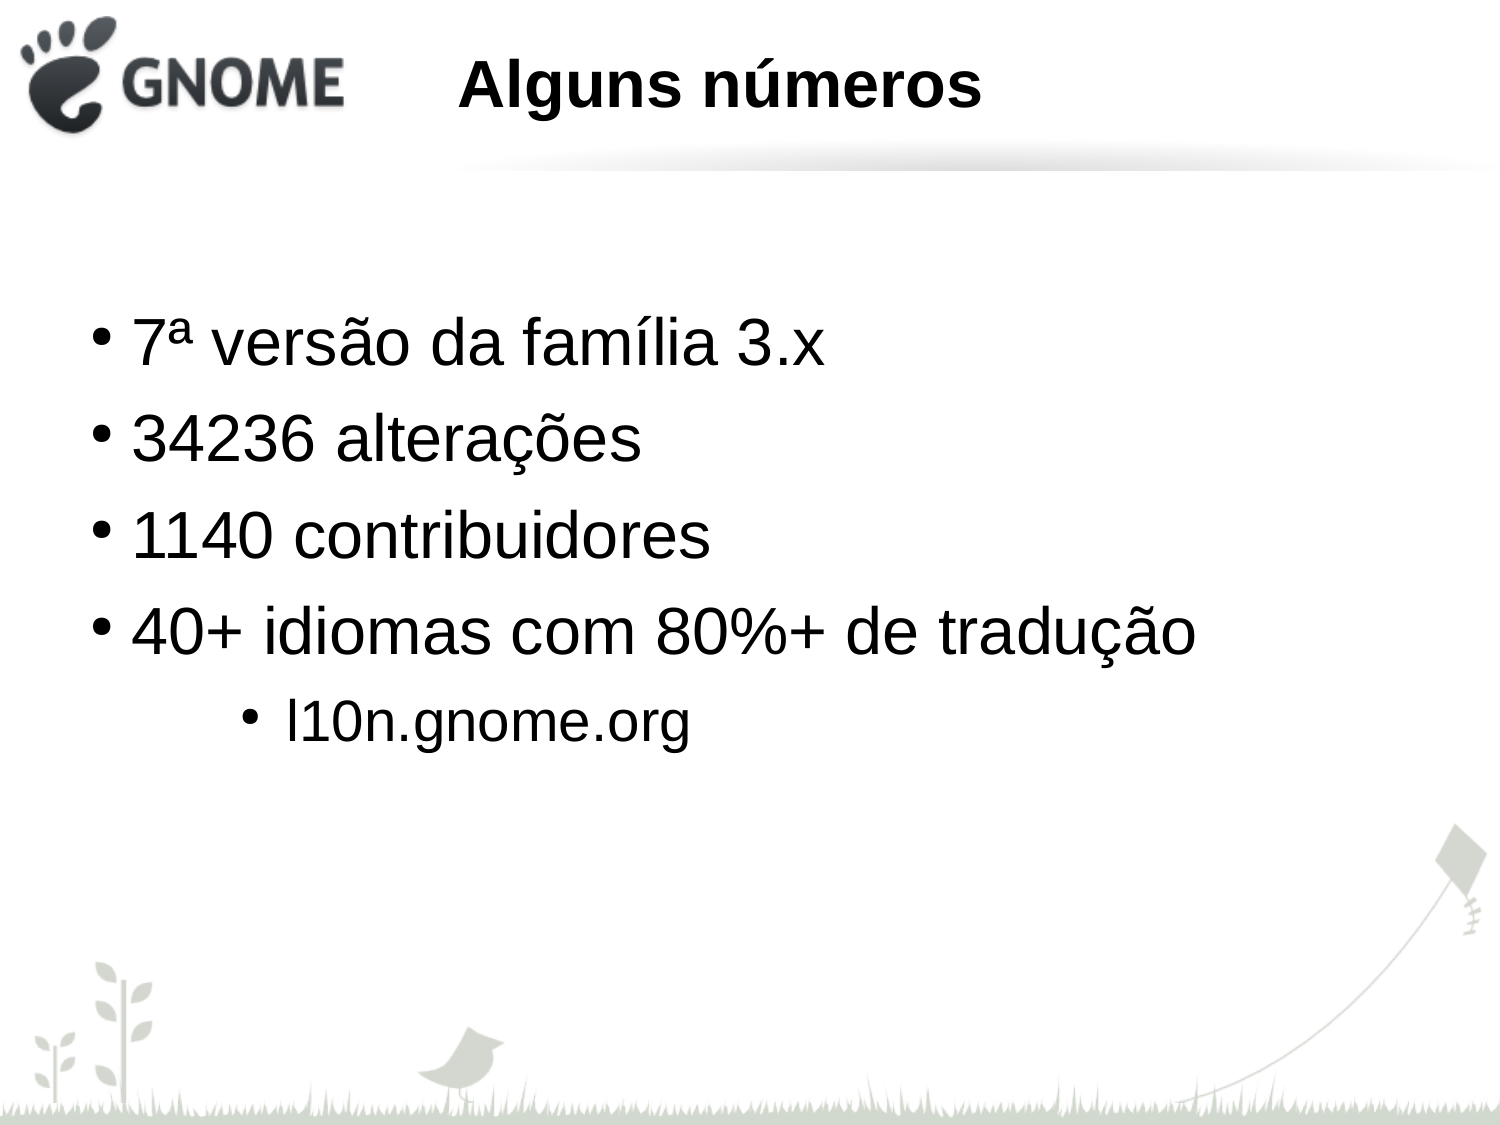

# Alguns números
 7ª versão da família 3.x
 34236 alterações
 1140 contribuidores
 40+ idiomas com 80%+ de tradução
l10n.gnome.org